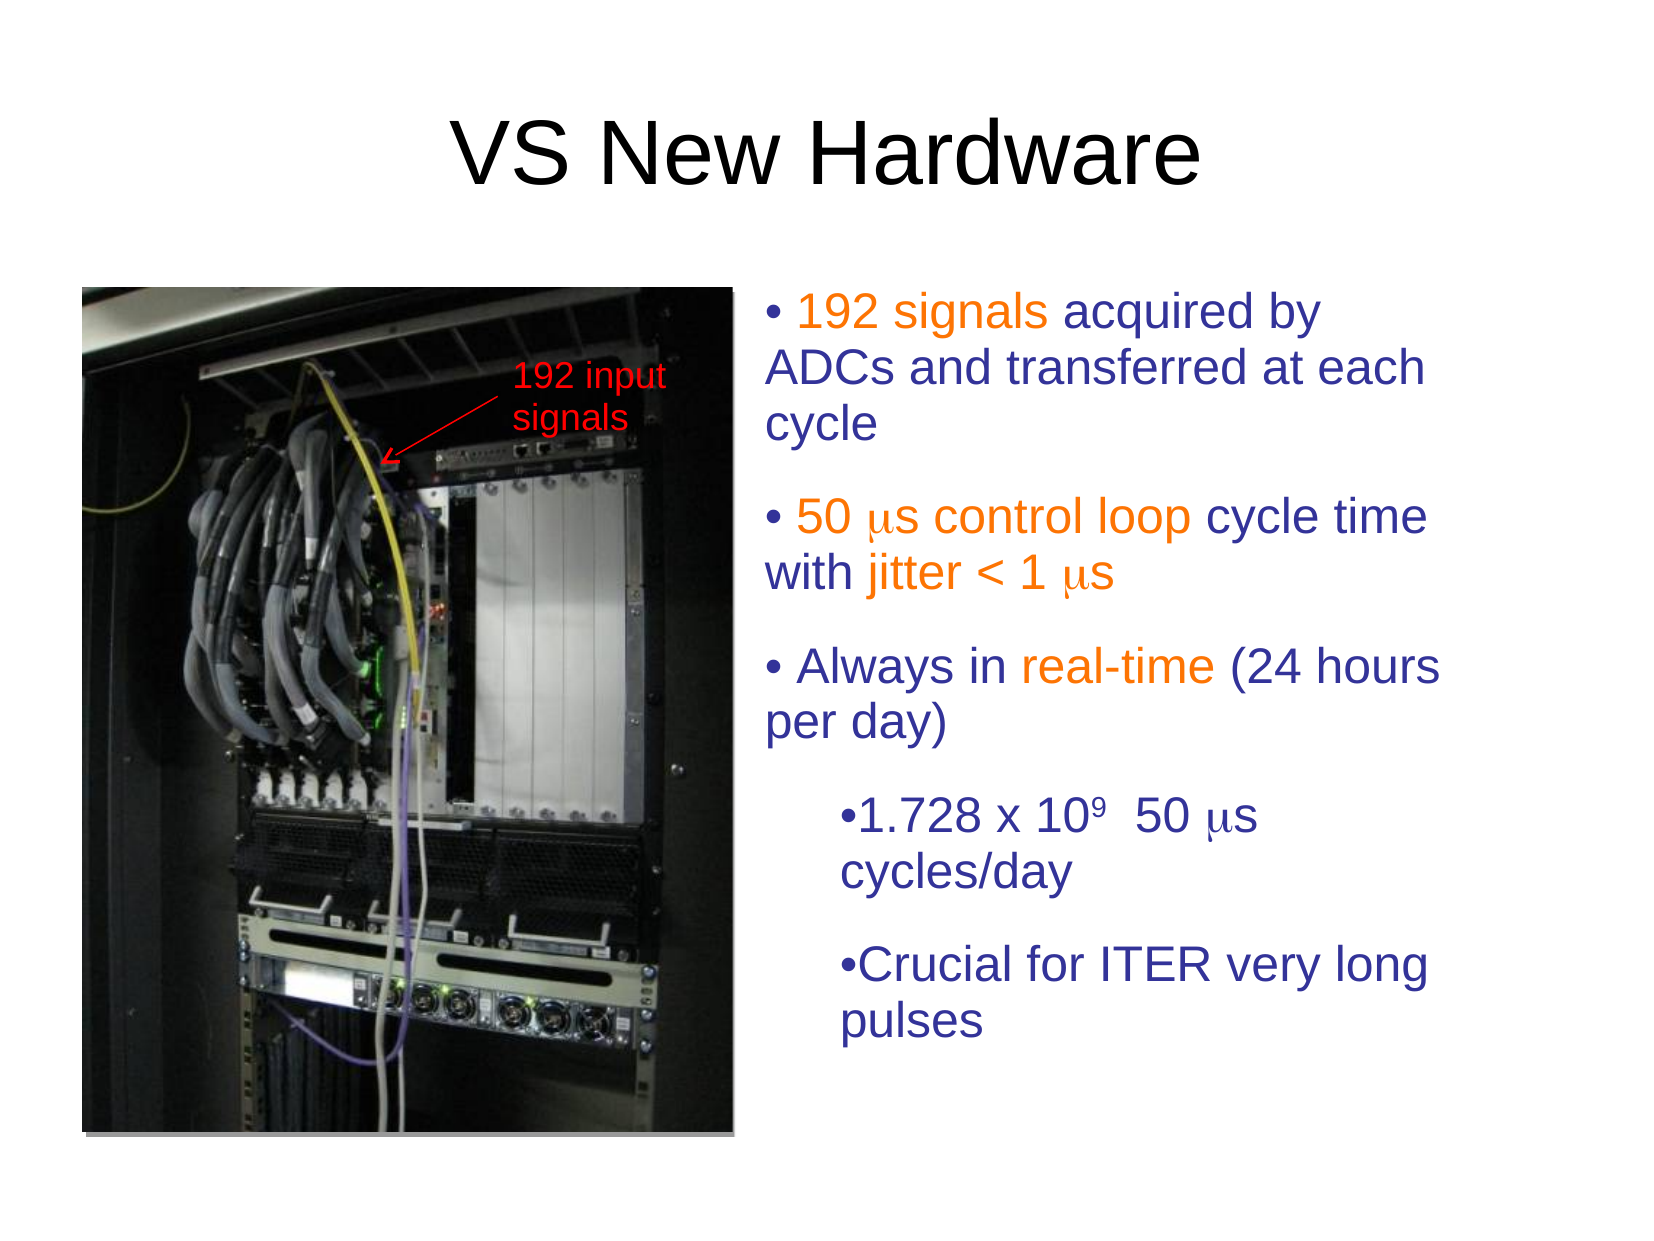

# VS New Hardware
 192 signals acquired by ADCs and transferred at each cycle
 50 s control loop cycle time with jitter < 1 s
• Always in real-time (24 hours per day)
1.728 x 109 50 s cycles/day
Crucial for ITER very long pulses
192 input signals